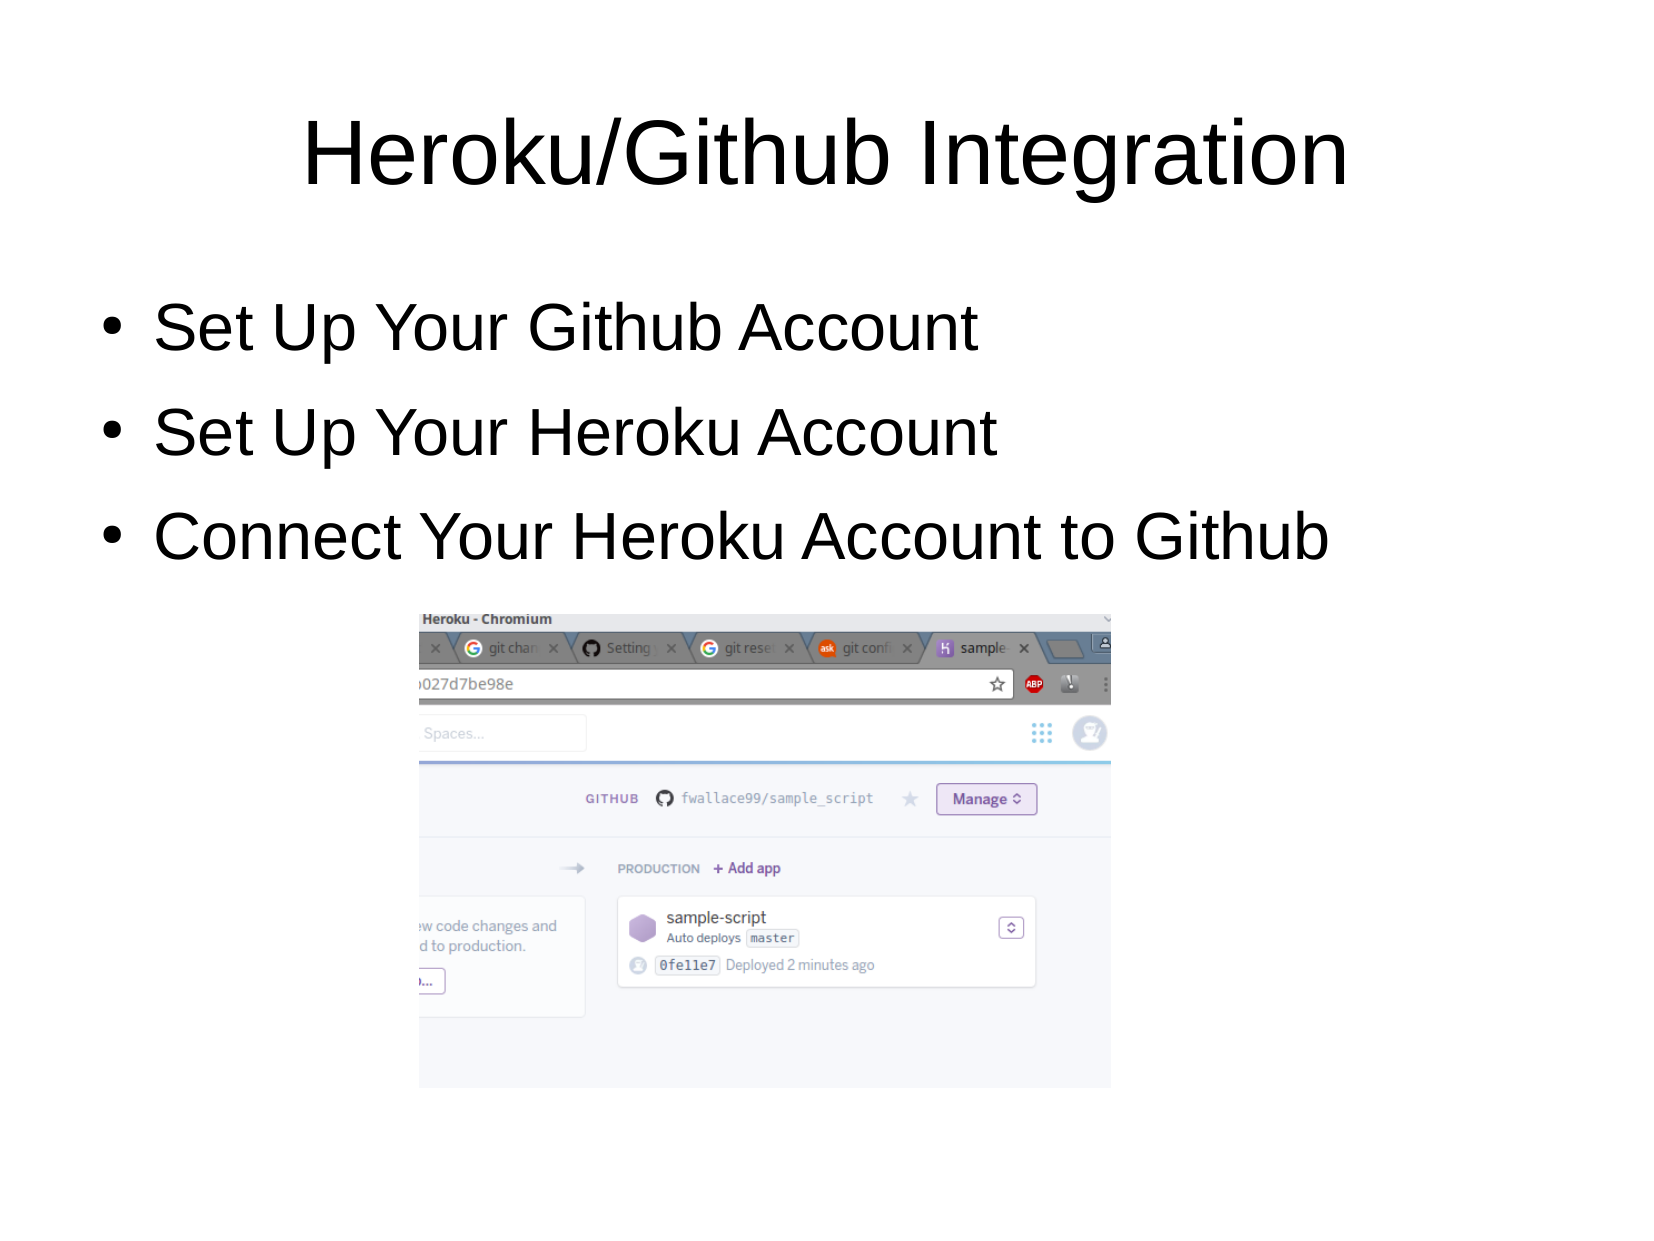

# Heroku/Github Integration
Set Up Your Github Account
Set Up Your Heroku Account
Connect Your Heroku Account to Github